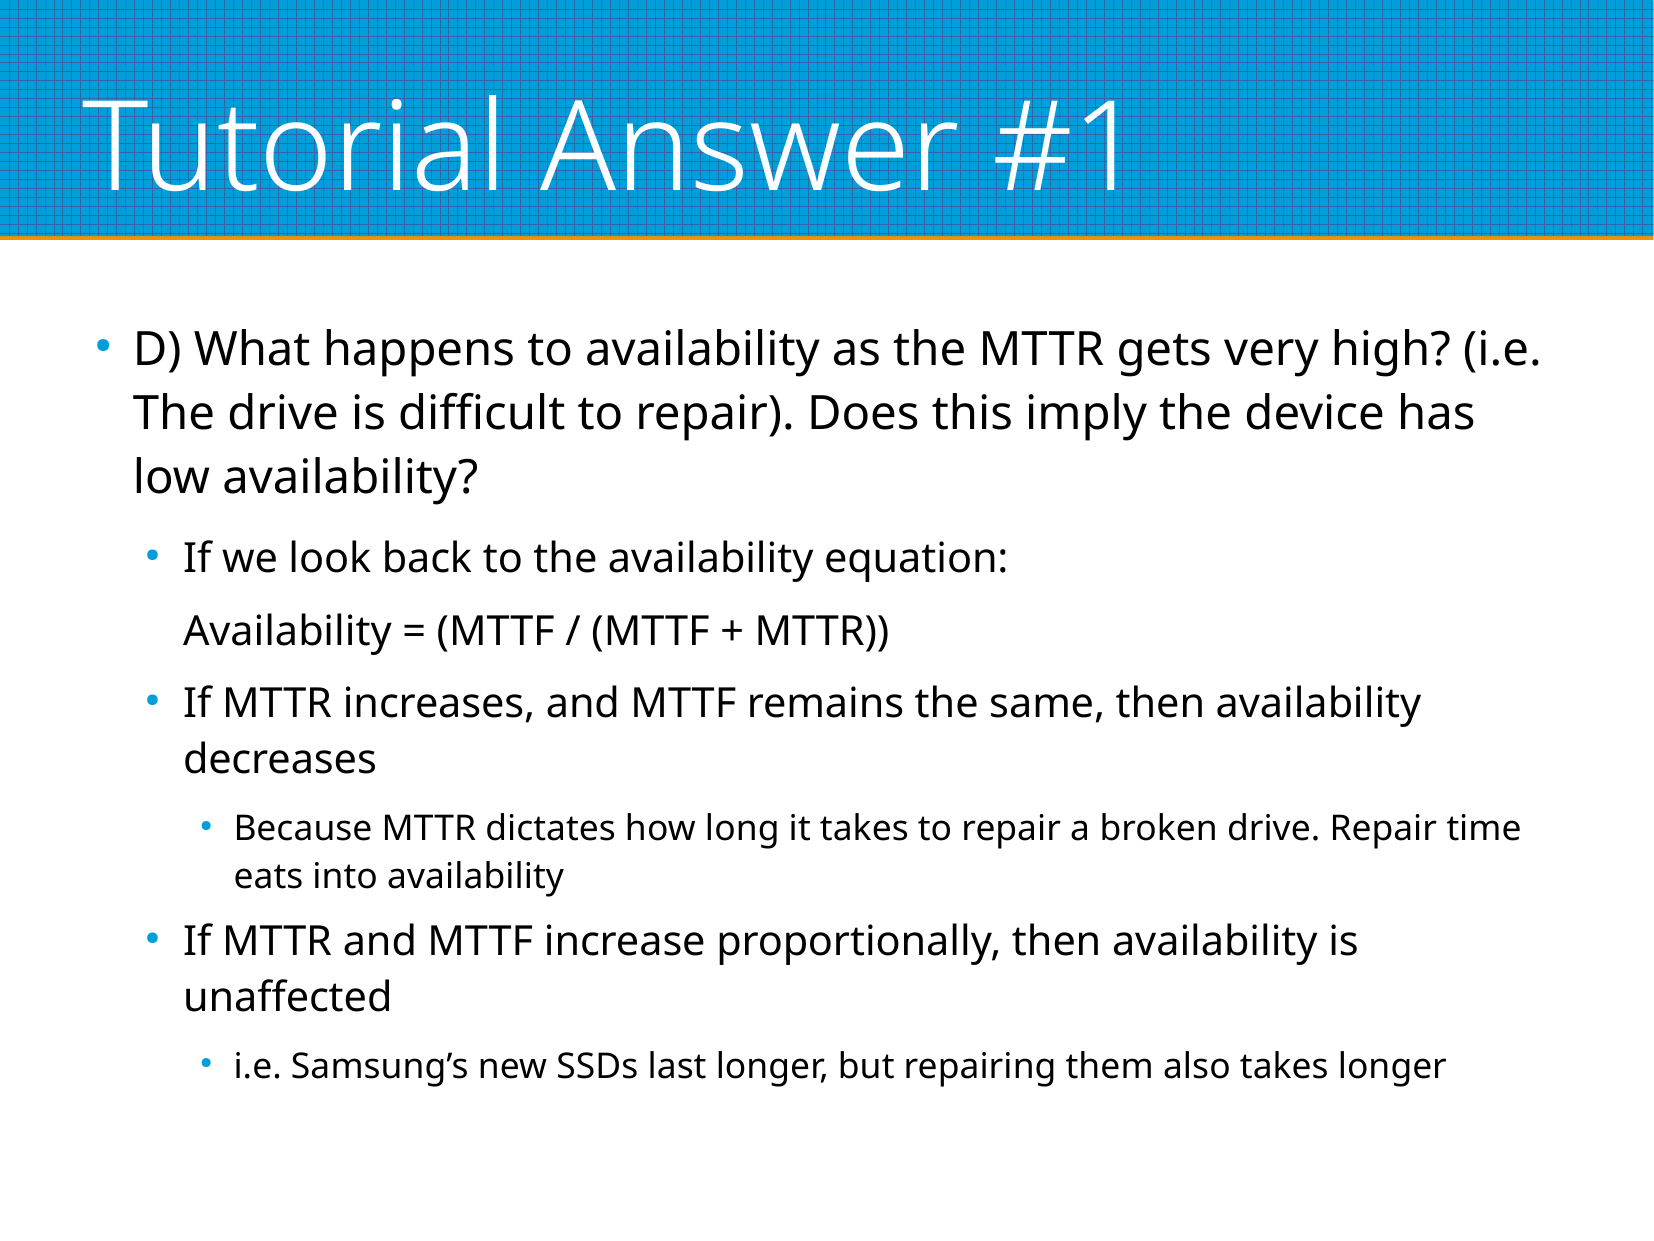

# Tutorial Answer #1
D) What happens to availability as the MTTR gets very high? (i.e. The drive is difficult to repair). Does this imply the device has low availability?
If we look back to the availability equation:
Availability = (MTTF / (MTTF + MTTR))
If MTTR increases, and MTTF remains the same, then availability decreases
Because MTTR dictates how long it takes to repair a broken drive. Repair time eats into availability
If MTTR and MTTF increase proportionally, then availability is unaffected
i.e. Samsung’s new SSDs last longer, but repairing them also takes longer